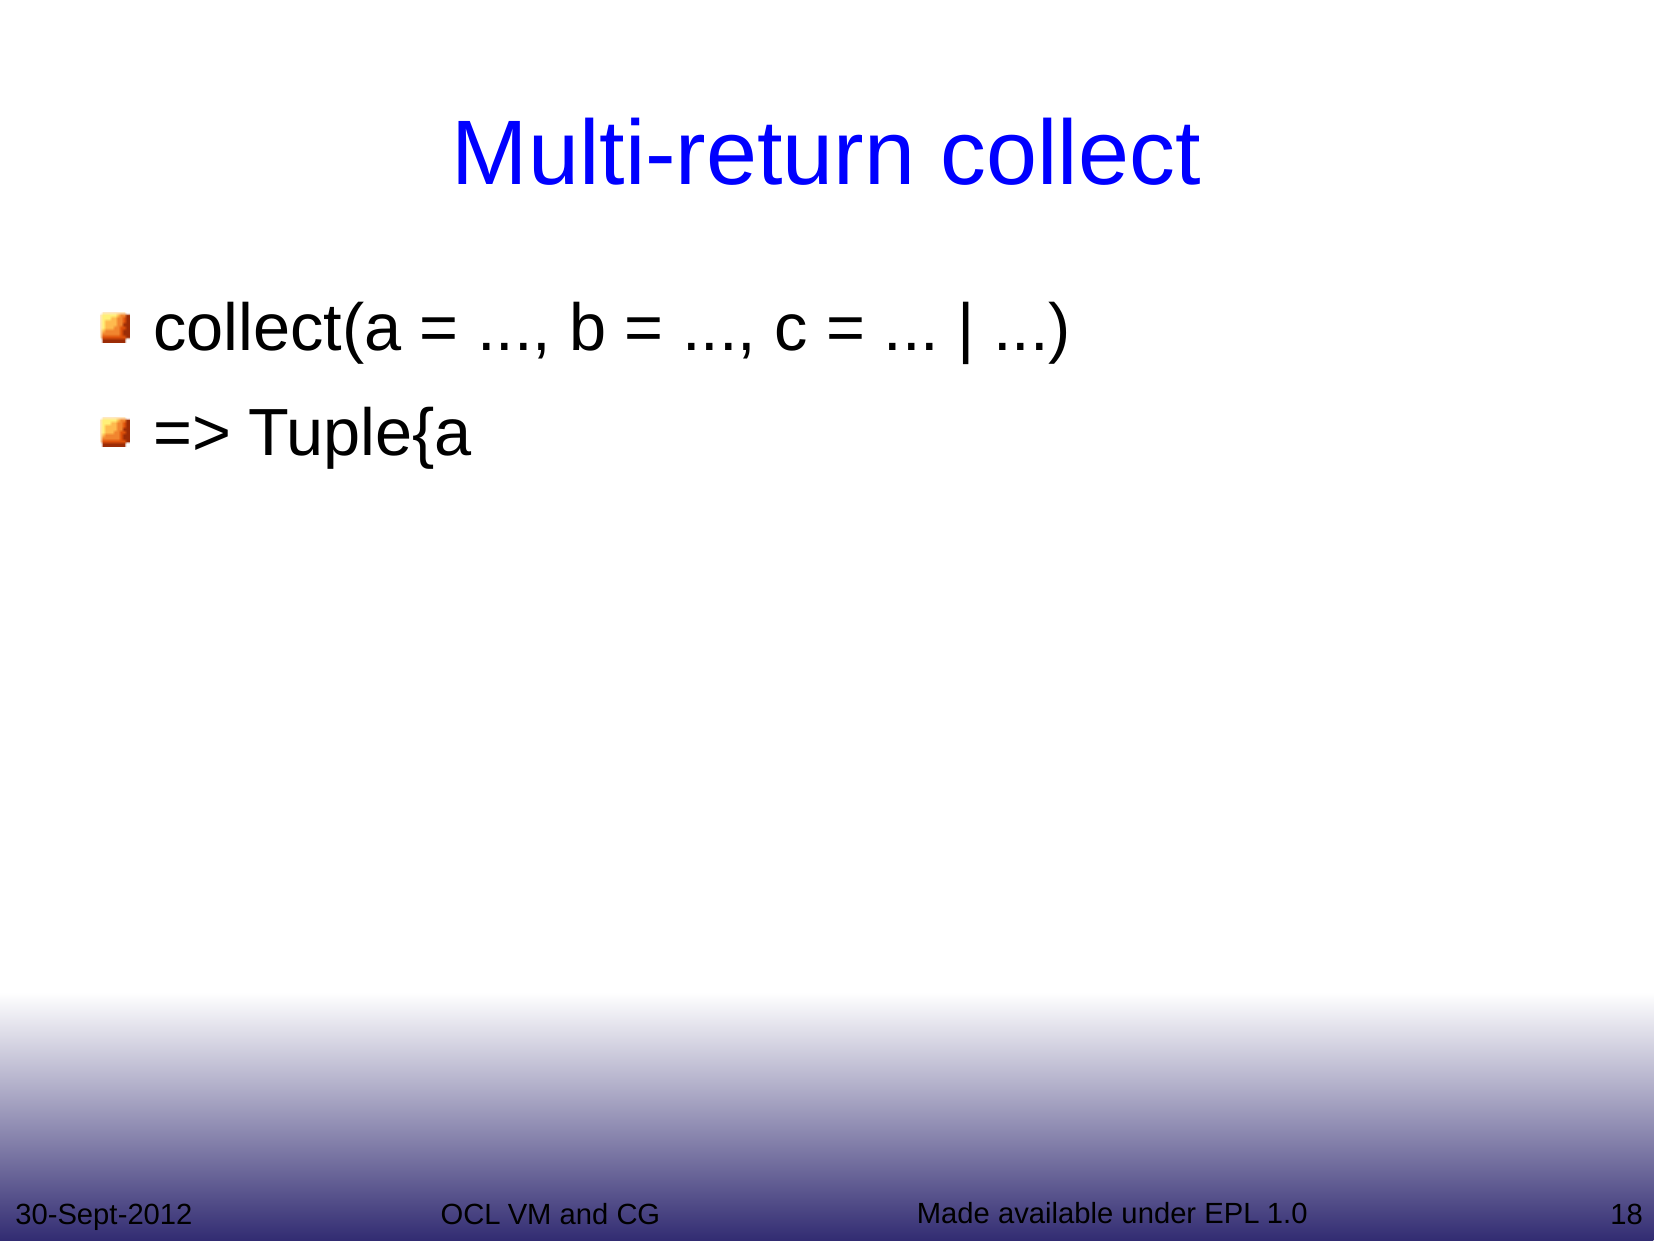

# Multi-return collect
collect(a = ..., b = ..., c = ... | ...)
=> Tuple{a
30-Sept-2012
OCL VM and CG
18